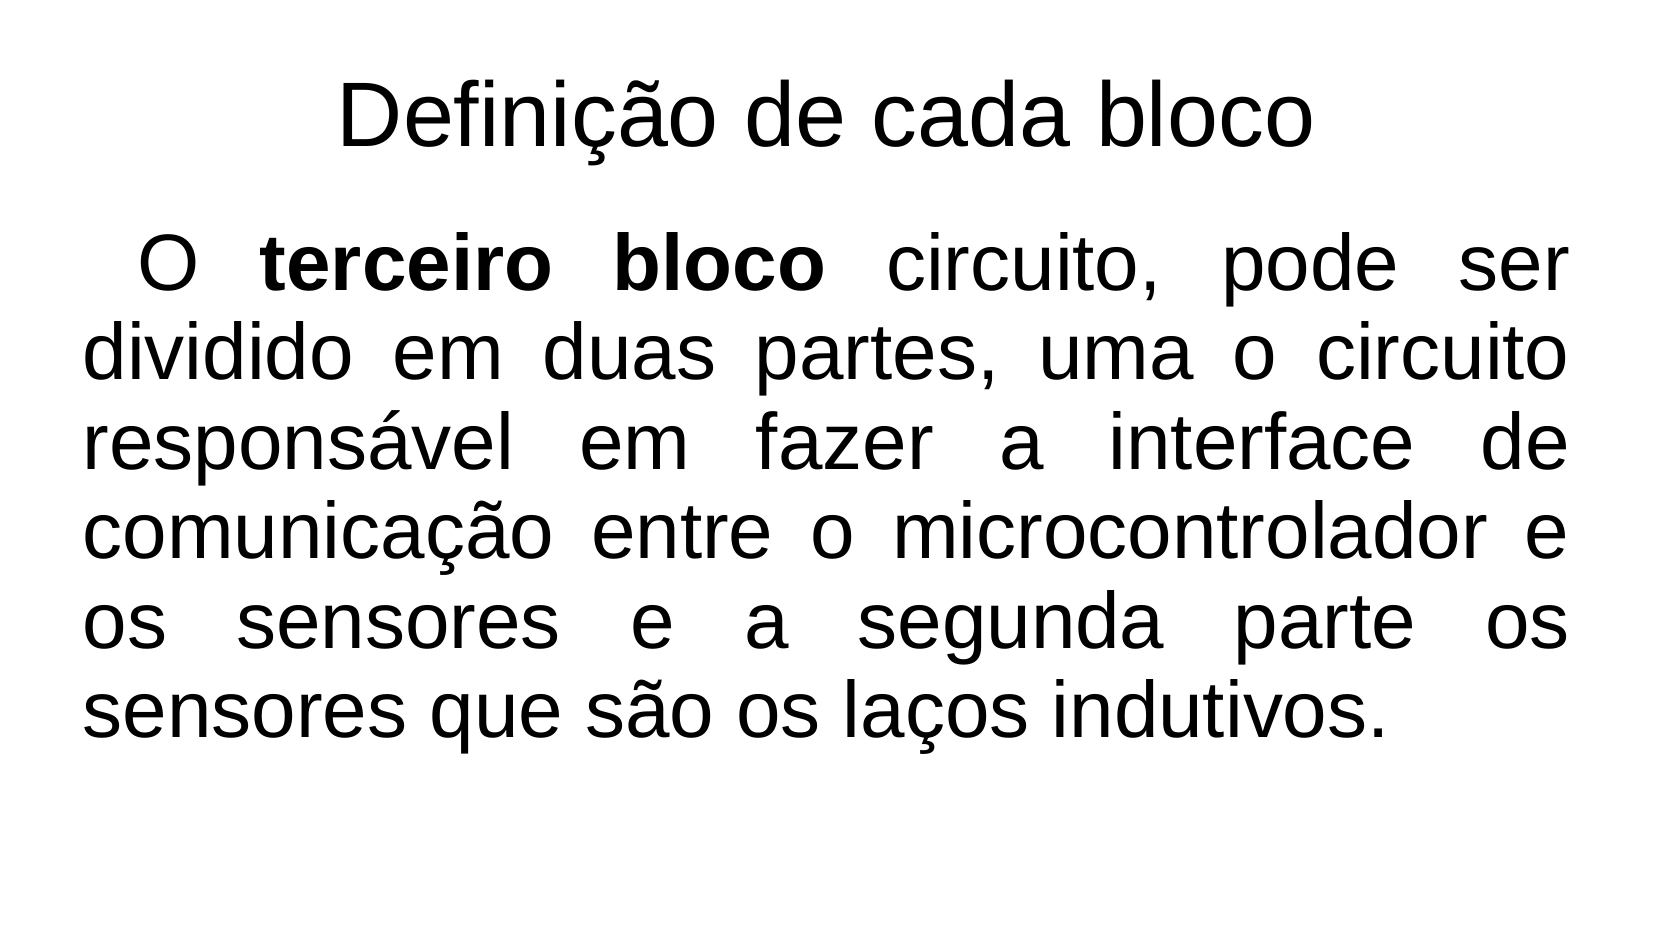

# Definição de cada bloco
O terceiro bloco circuito, pode ser dividido em duas partes, uma o circuito responsável em fazer a interface de comunicação entre o microcontrolador e os sensores e a segunda parte os sensores que são os laços indutivos.